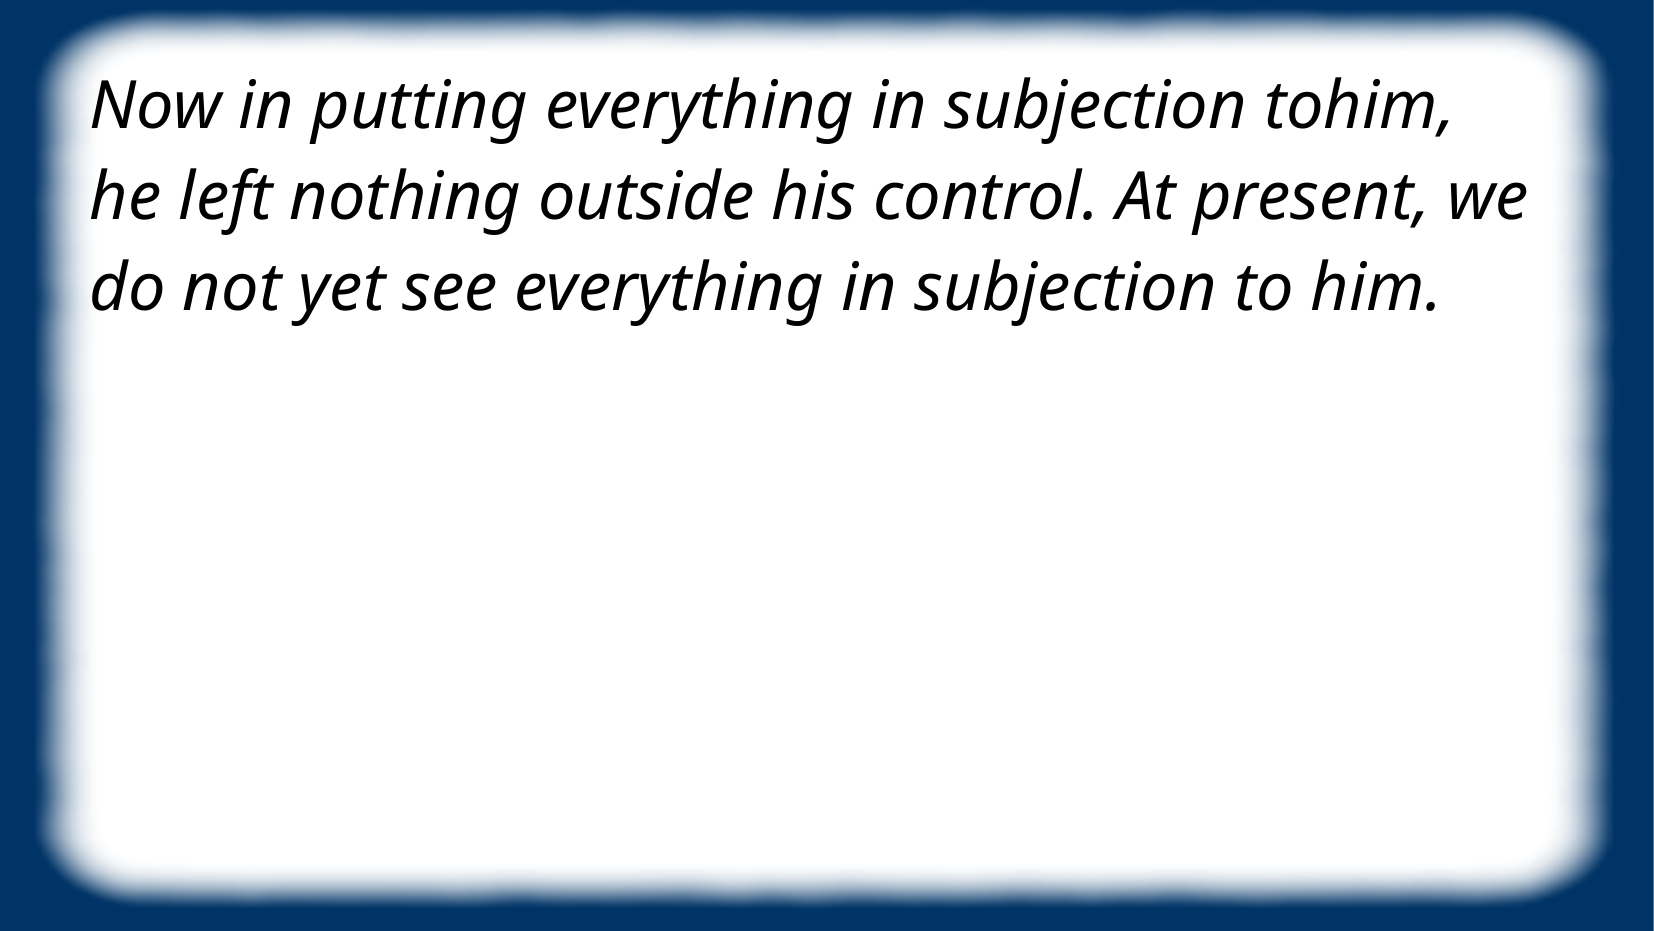

Now in putting everything in subjection tohim, he left nothing outside his control. At present, we do not yet see everything in subjection to him.